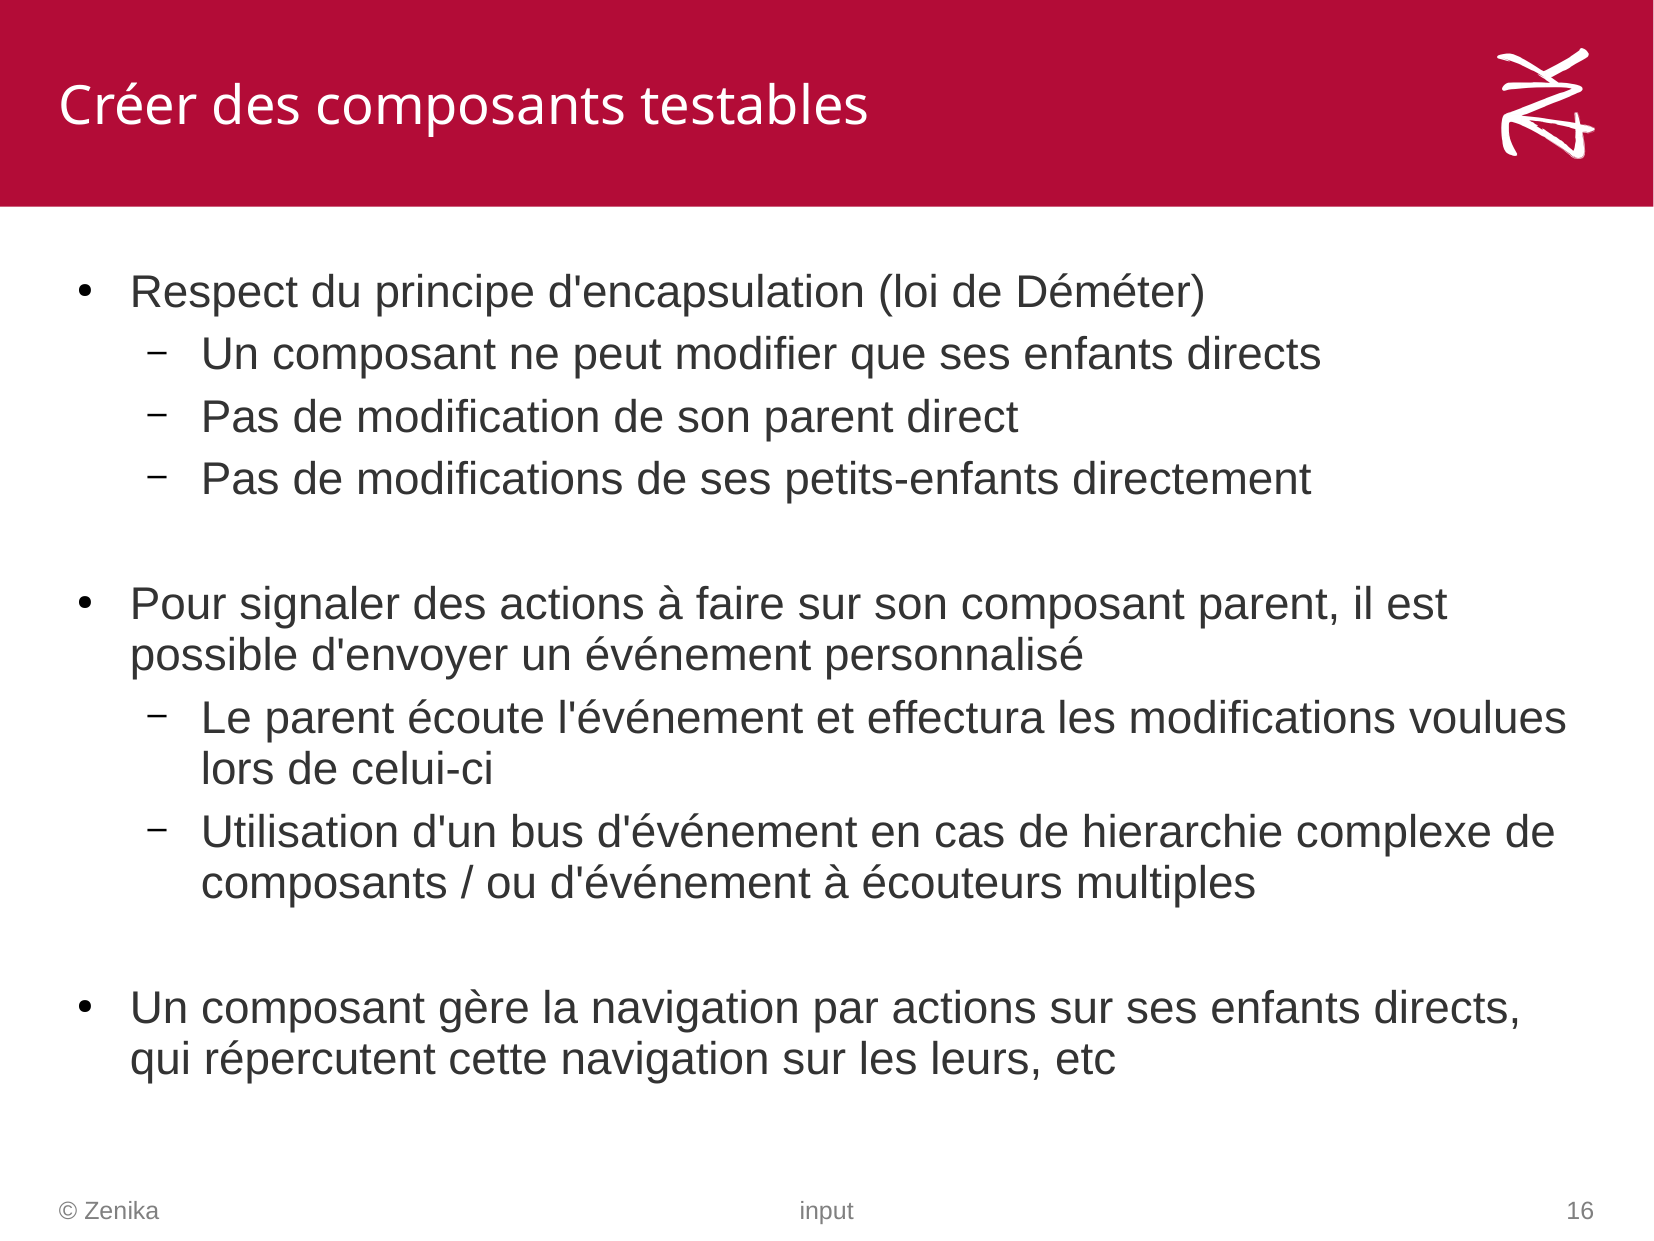

# Créer des composants testables
Respect du principe d'encapsulation (loi de Déméter)
Un composant ne peut modifier que ses enfants directs
Pas de modification de son parent direct
Pas de modifications de ses petits-enfants directement
Pour signaler des actions à faire sur son composant parent, il est possible d'envoyer un événement personnalisé
Le parent écoute l'événement et effectura les modifications voulues lors de celui-ci
Utilisation d'un bus d'événement en cas de hierarchie complexe de composants / ou d'événement à écouteurs multiples
Un composant gère la navigation par actions sur ses enfants directs, qui répercutent cette navigation sur les leurs, etc